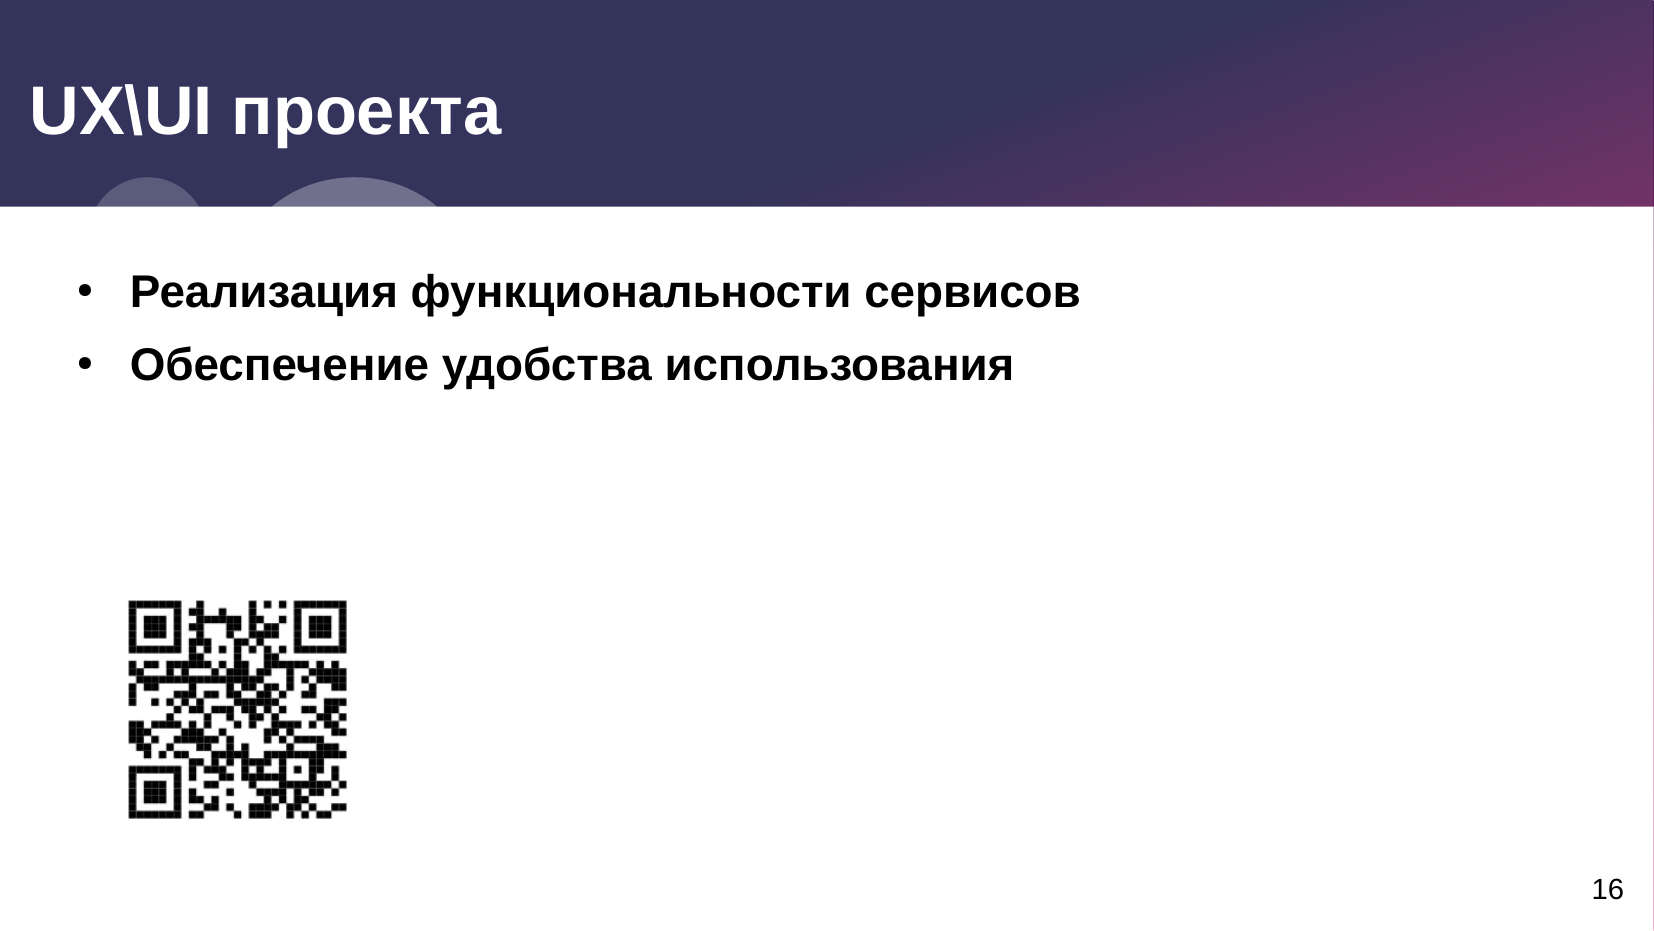

UX\UI проекта
# Реализация функциональности сервисов
Обеспечение удобства использования